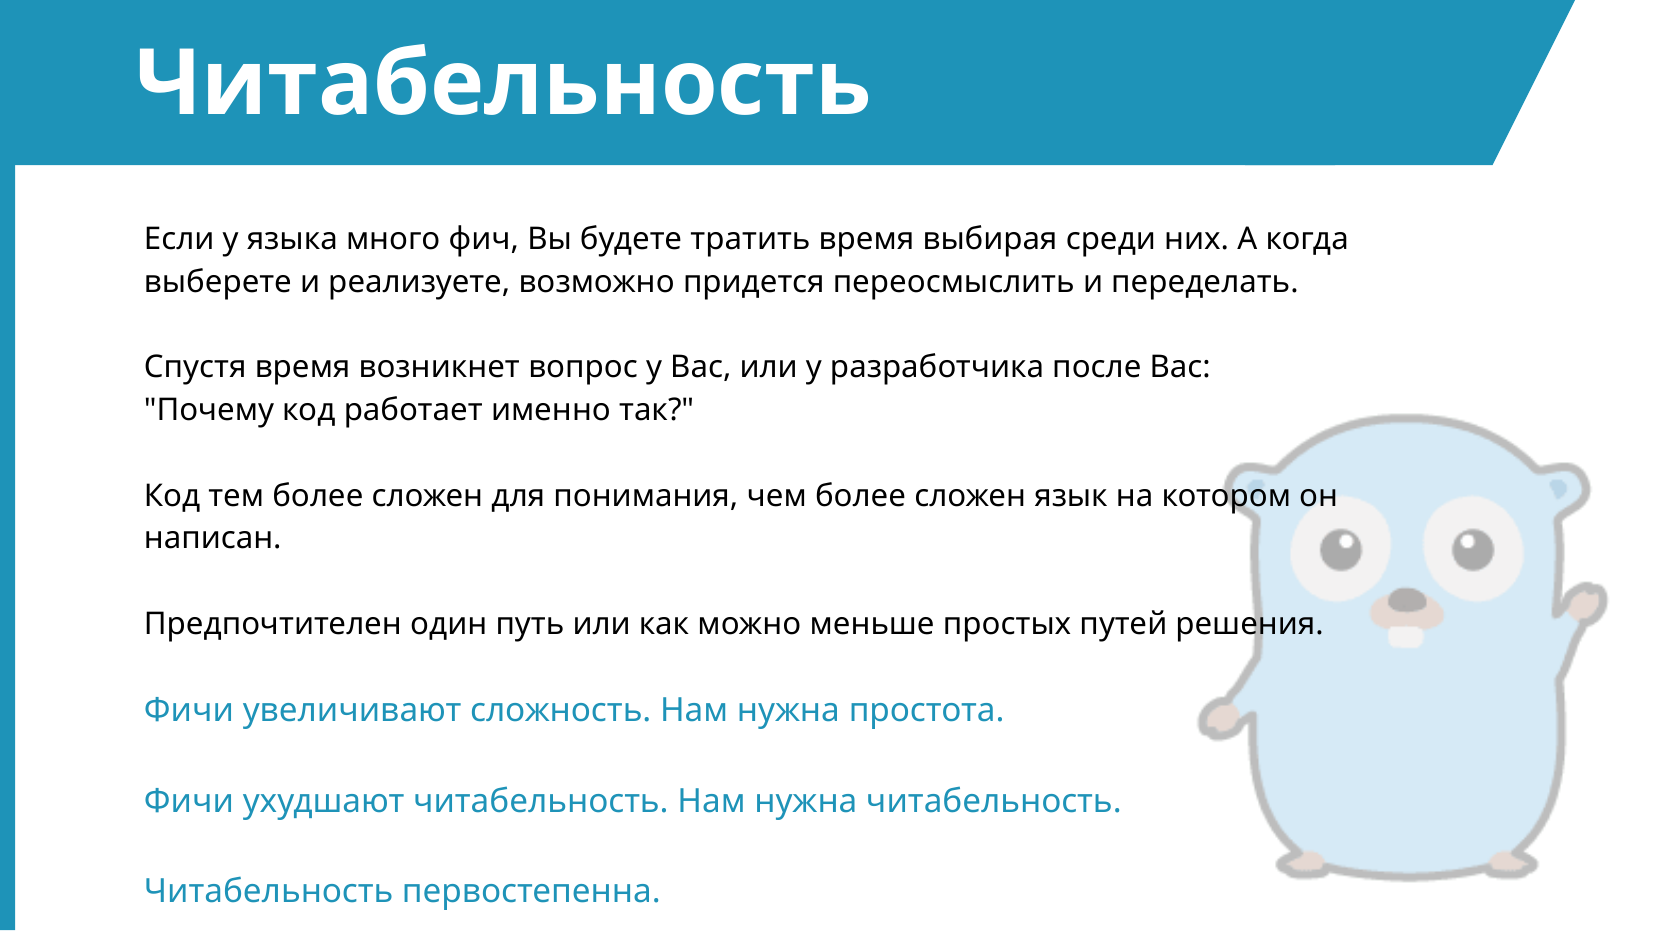

# Читабельность
Если у языка много фич, Вы будете тратить время выбирая среди них. А когда выберете и реализуете, возможно придется переосмыслить и переделать.
Спустя время возникнет вопрос у Вас, или у разработчика после Вас:
"Почему код работает именно так?"
Код тем более сложен для понимания, чем более сложен язык на котором он написан.
Предпочтителен один путь или как можно меньше простых путей решения.
Фичи увеличивают сложность. Нам нужна простота.
Фичи ухудшают читабельность. Нам нужна читабельность.
Читабельность первостепенна.